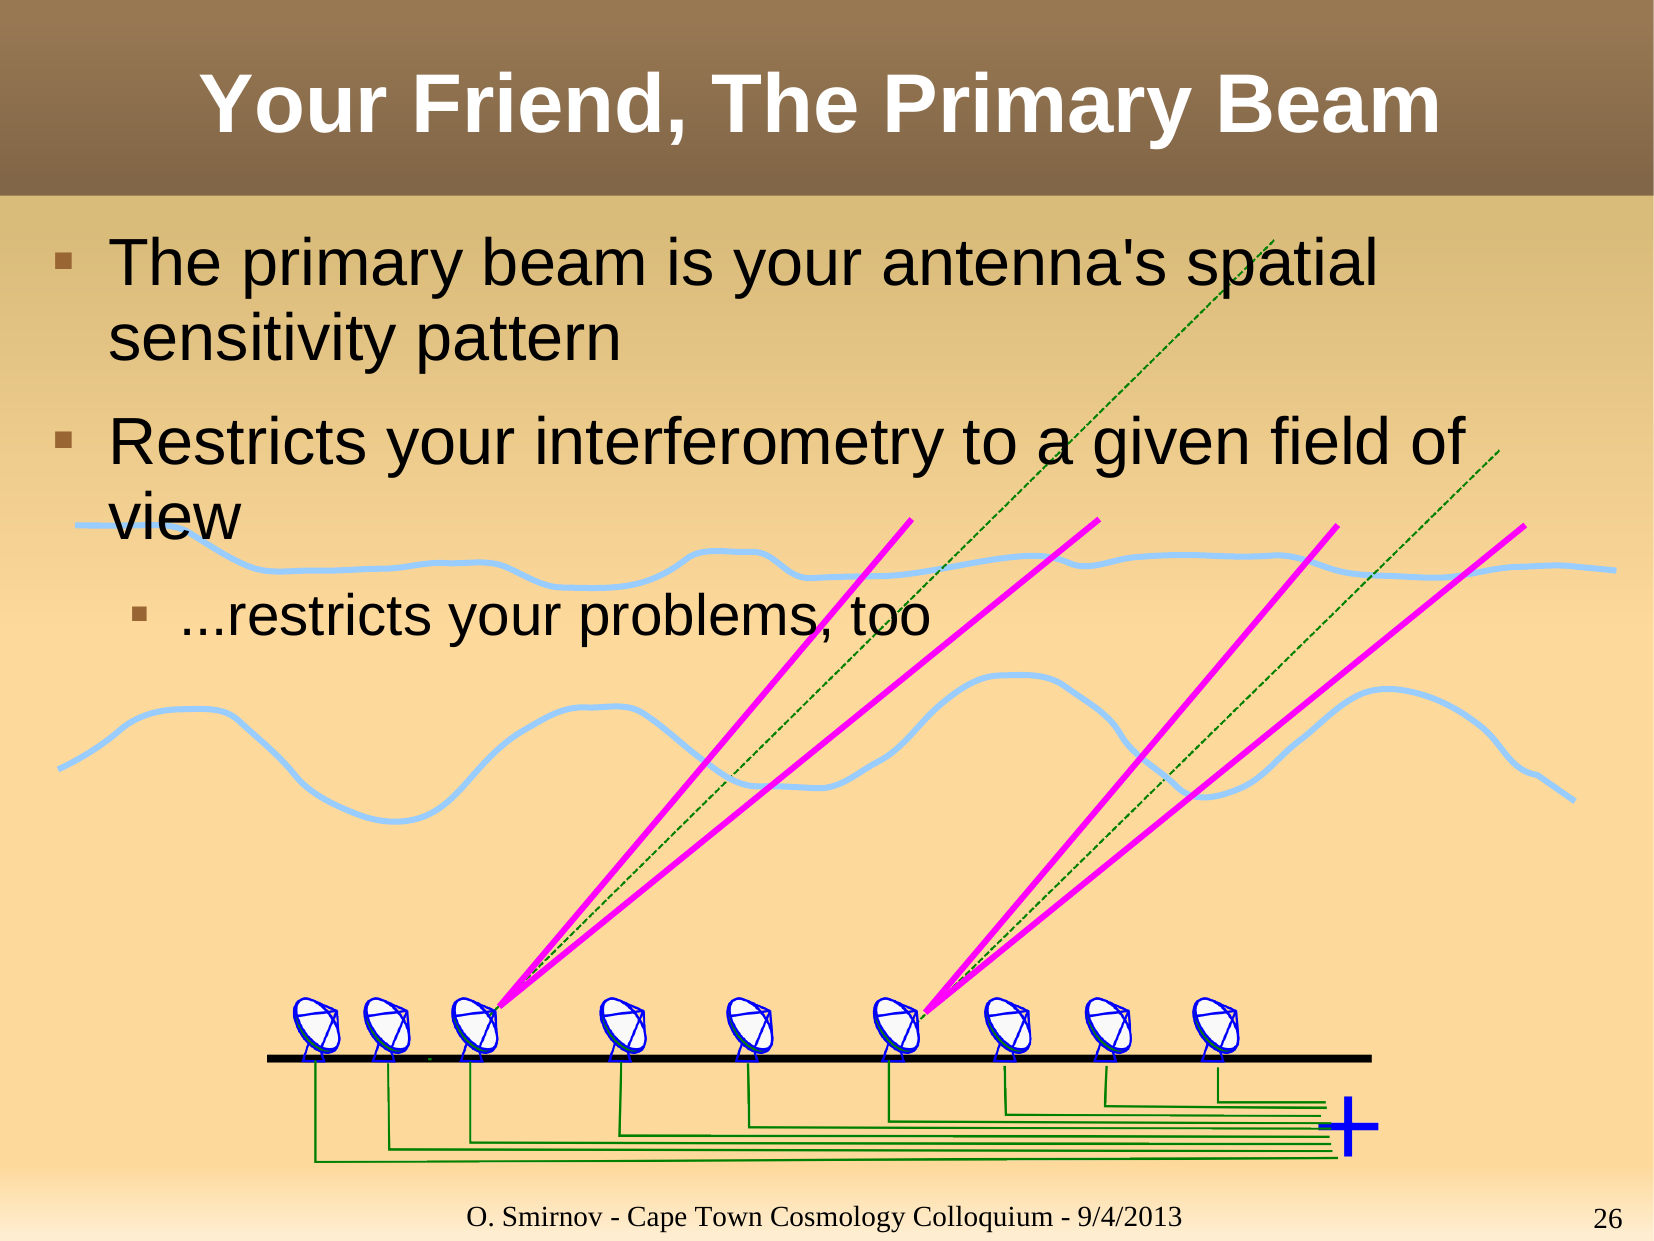

# Your Friend, The Primary Beam
The primary beam is your antenna's spatial sensitivity pattern
Restricts your interferometry to a given field of view
...restricts your problems, too
O. Smirnov - Cape Town Cosmology Colloquium - 9/4/2013
26